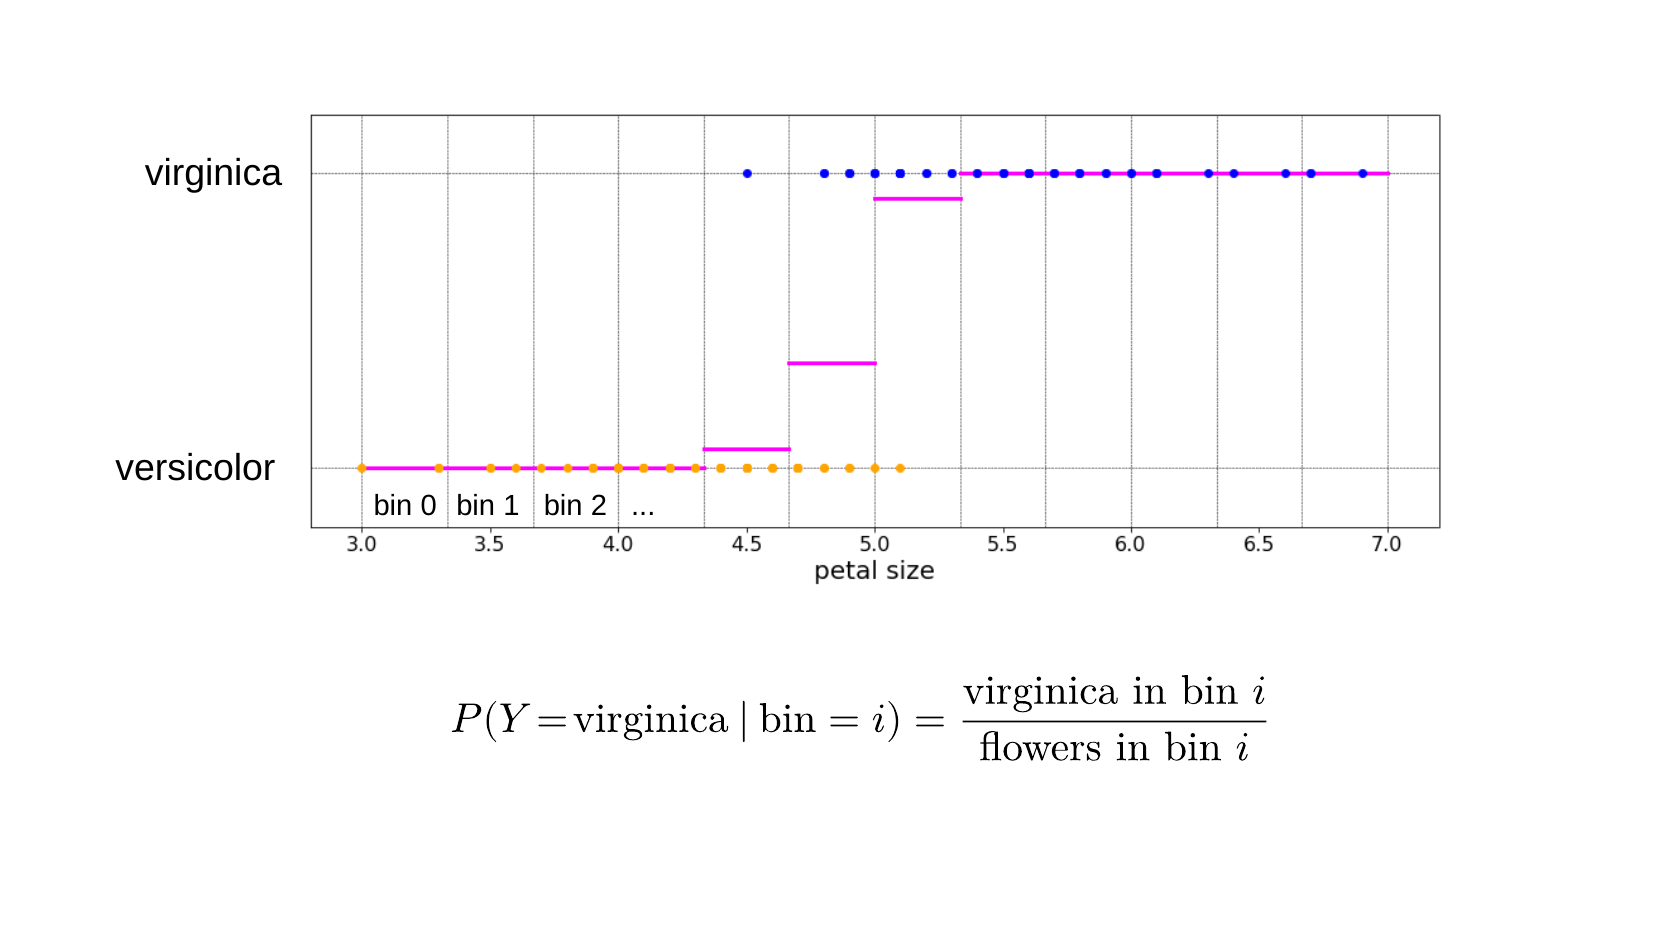

virginica
versicolor
bin 0
bin 1
bin 2
...